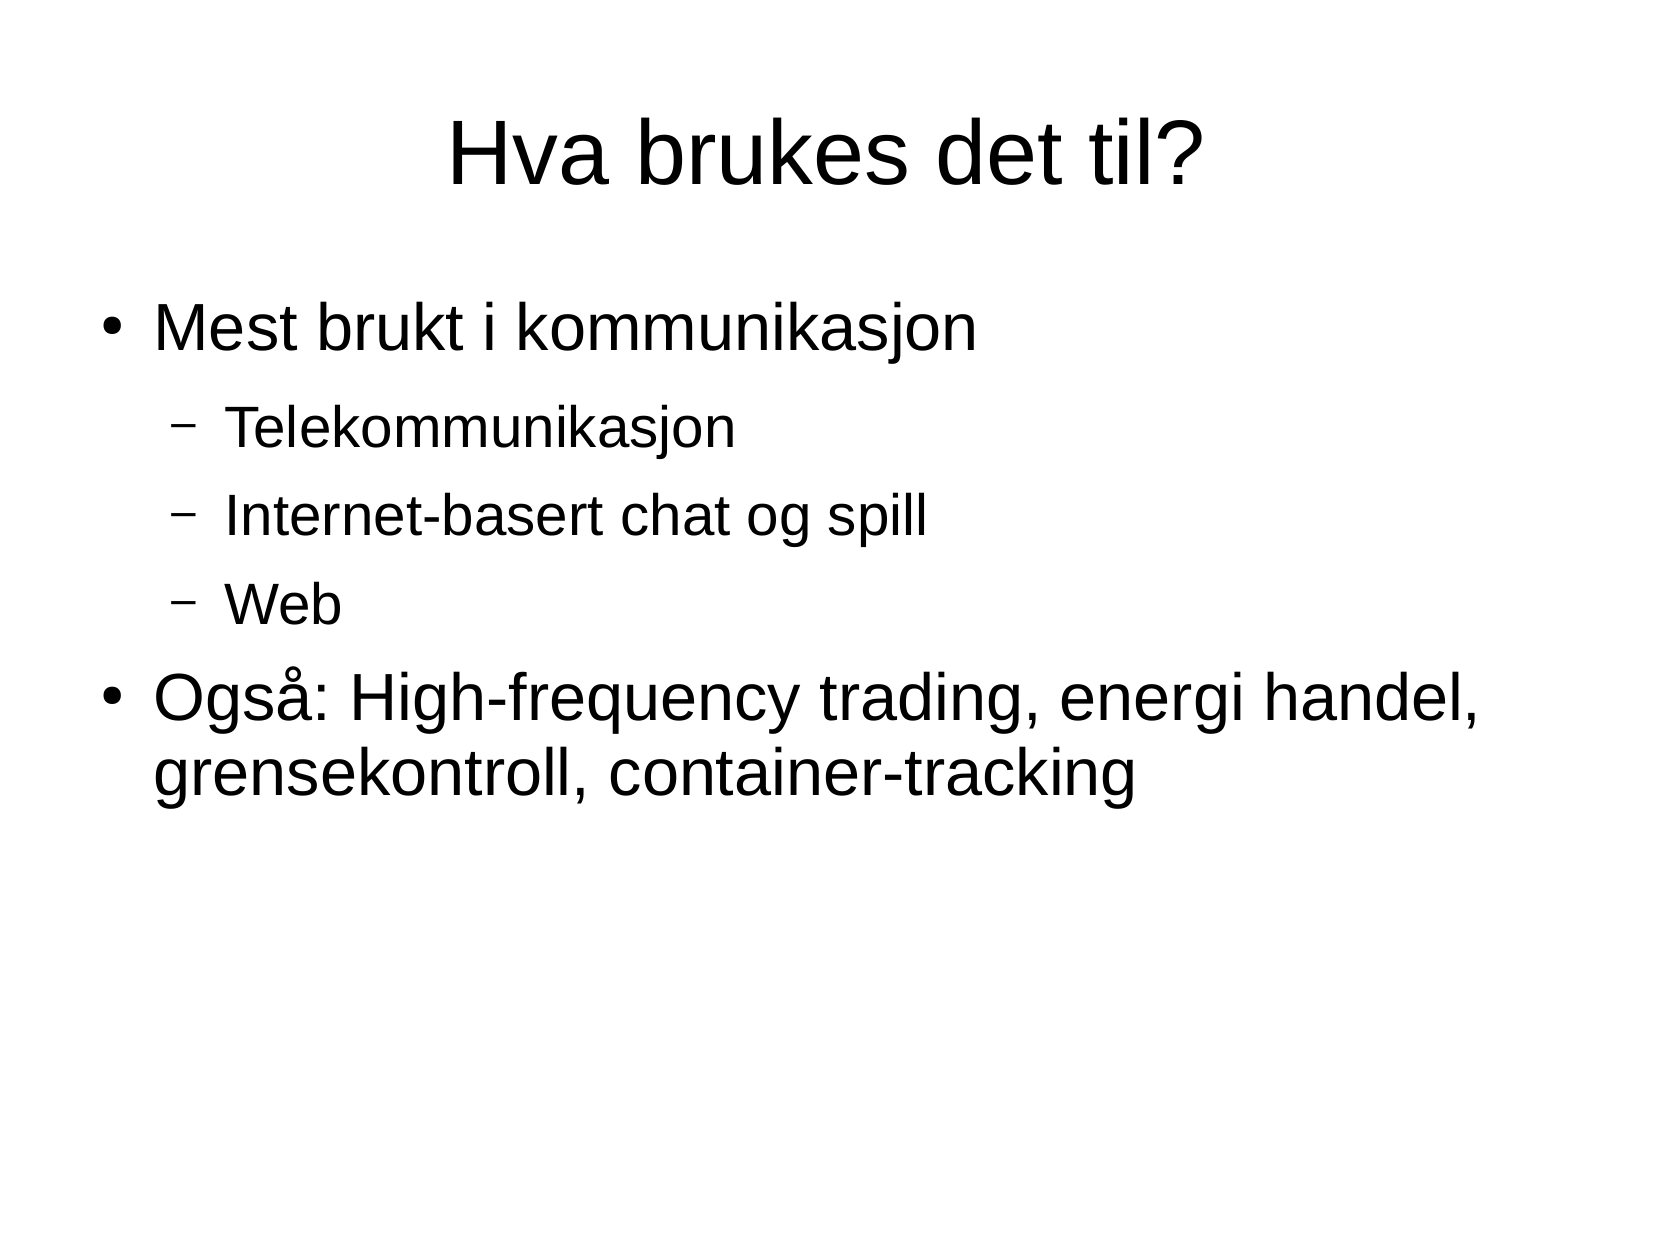

# Hva brukes det til?
Mest brukt i kommunikasjon
Telekommunikasjon
Internet-basert chat og spill
Web
Også: High-frequency trading, energi handel, grensekontroll, container-tracking